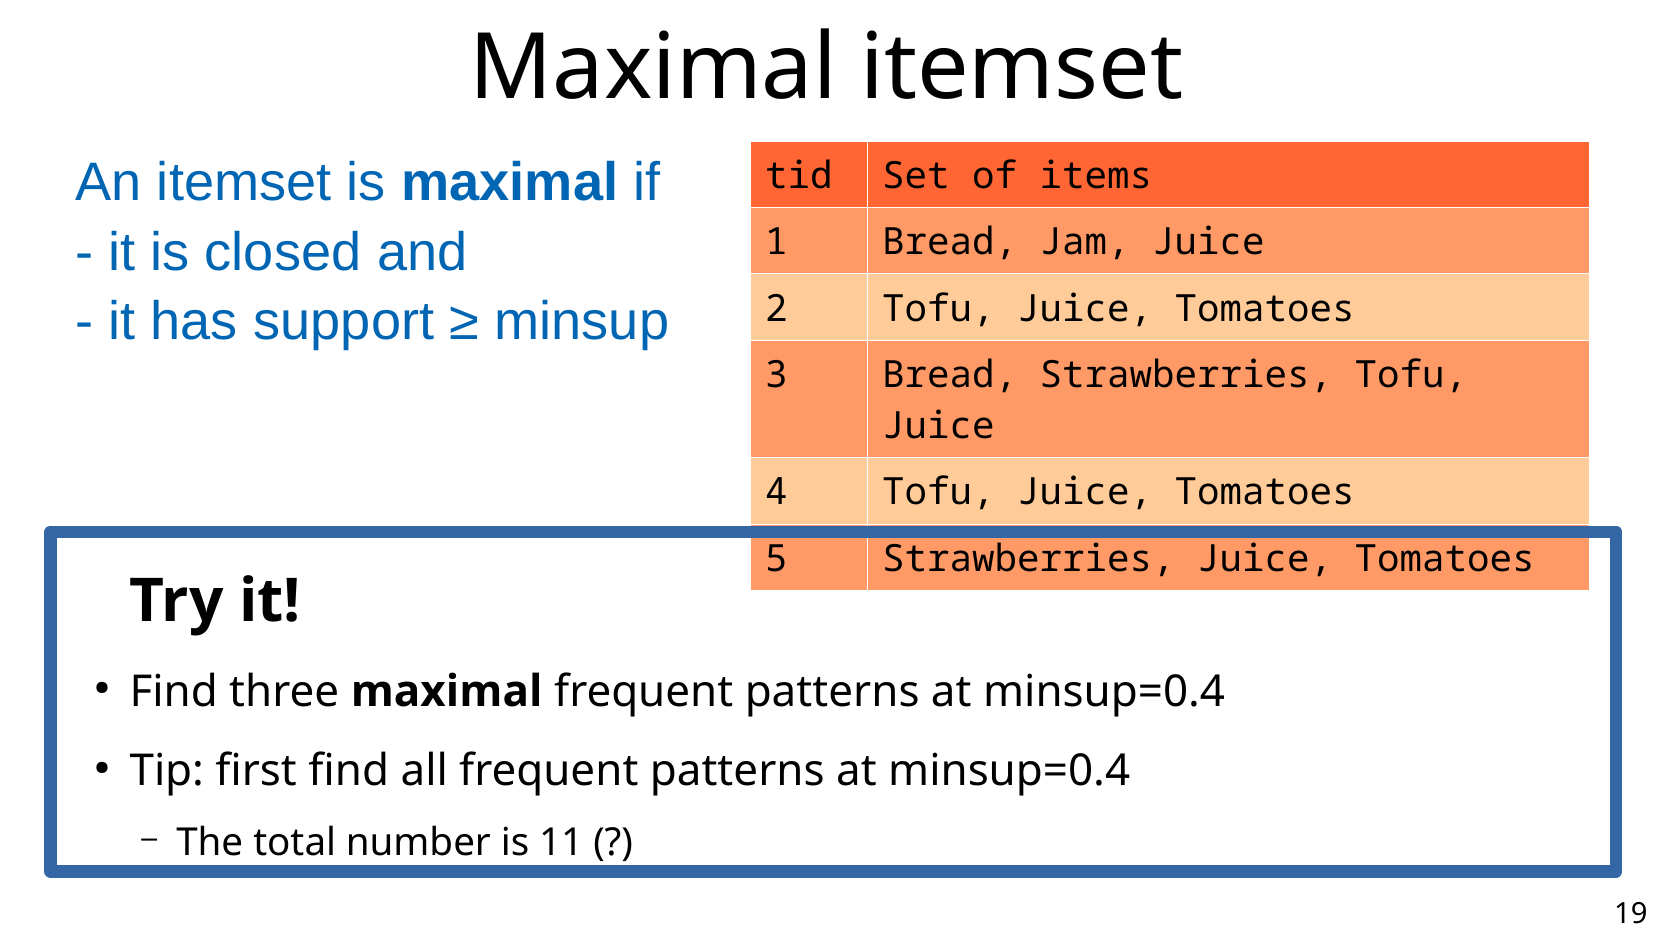

# Maximal itemset
An itemset is maximal if
- it is closed and
- it has support ≥ minsup
| tid | Set of items |
| --- | --- |
| 1 | Bread, Jam, Juice |
| 2 | Tofu, Juice, Tomatoes |
| 3 | Bread, Strawberries, Tofu, Juice |
| 4 | Tofu, Juice, Tomatoes |
| 5 | Strawberries, Juice, Tomatoes |
Try it!
Find three maximal frequent patterns at minsup=0.4
Tip: first find all frequent patterns at minsup=0.4
The total number is 11 (?)
19